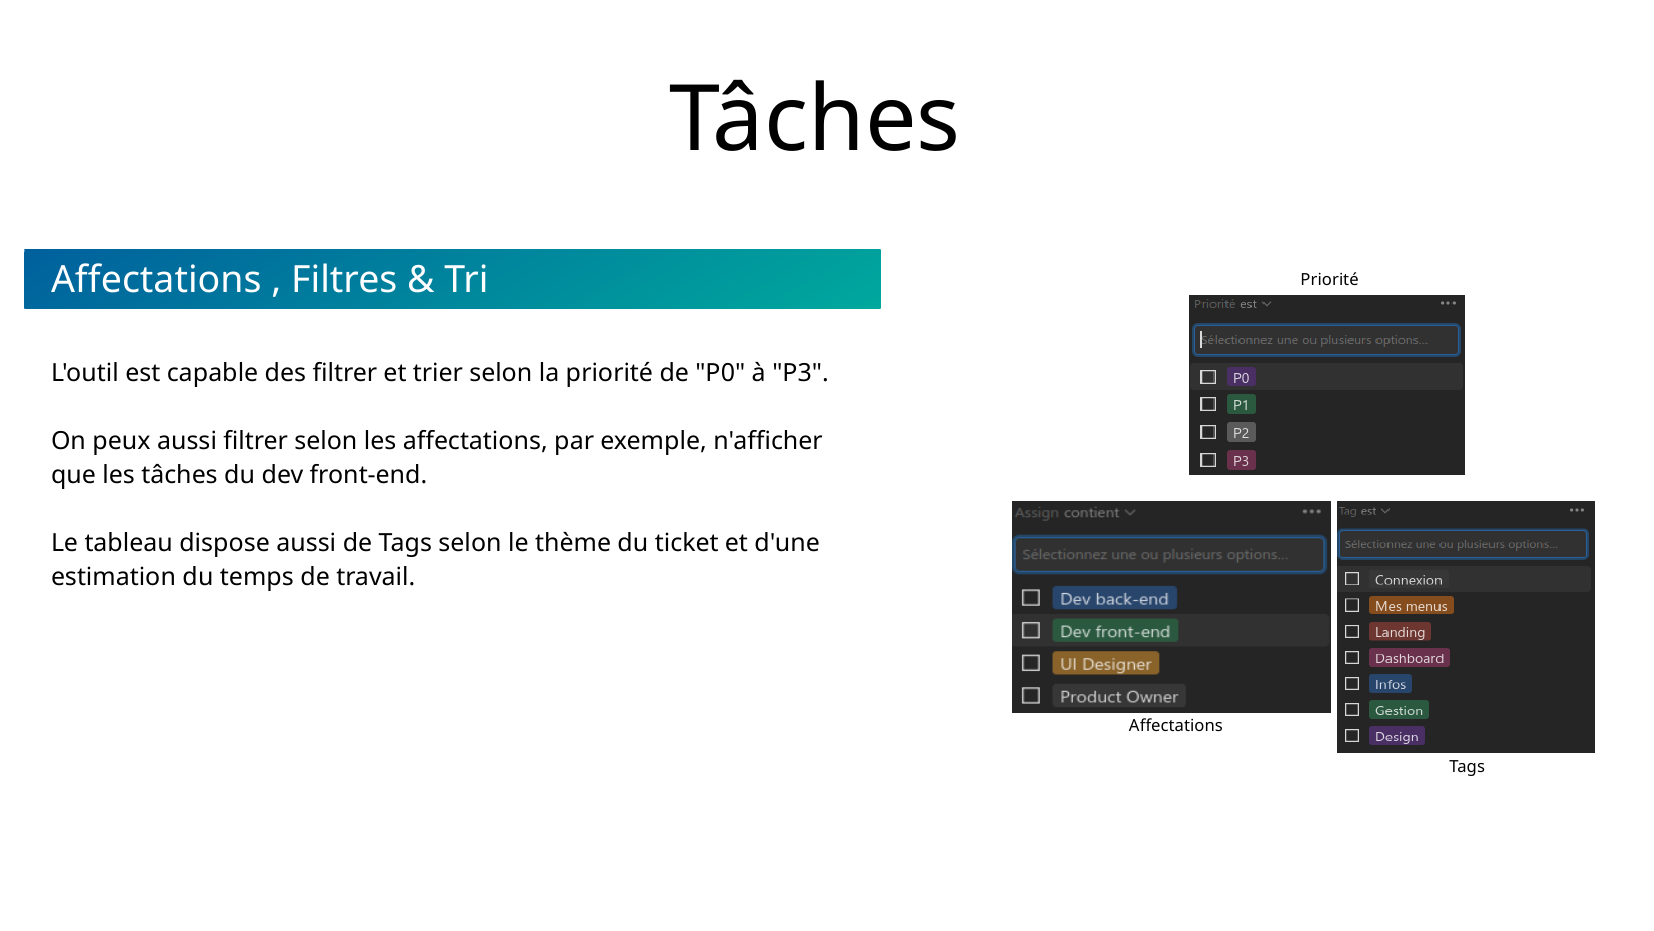

# Tâches
Affectations , Filtres & Tri
L'outil est capable des filtrer et trier selon la priorité de "P0" à "P3".
On peux aussi filtrer selon les affectations, par exemple, n'afficher
que les tâches du dev front-end.
Le tableau dispose aussi de Tags selon le thème du ticket et d'une
estimation du temps de travail.
Priorité
Affectations
Tags